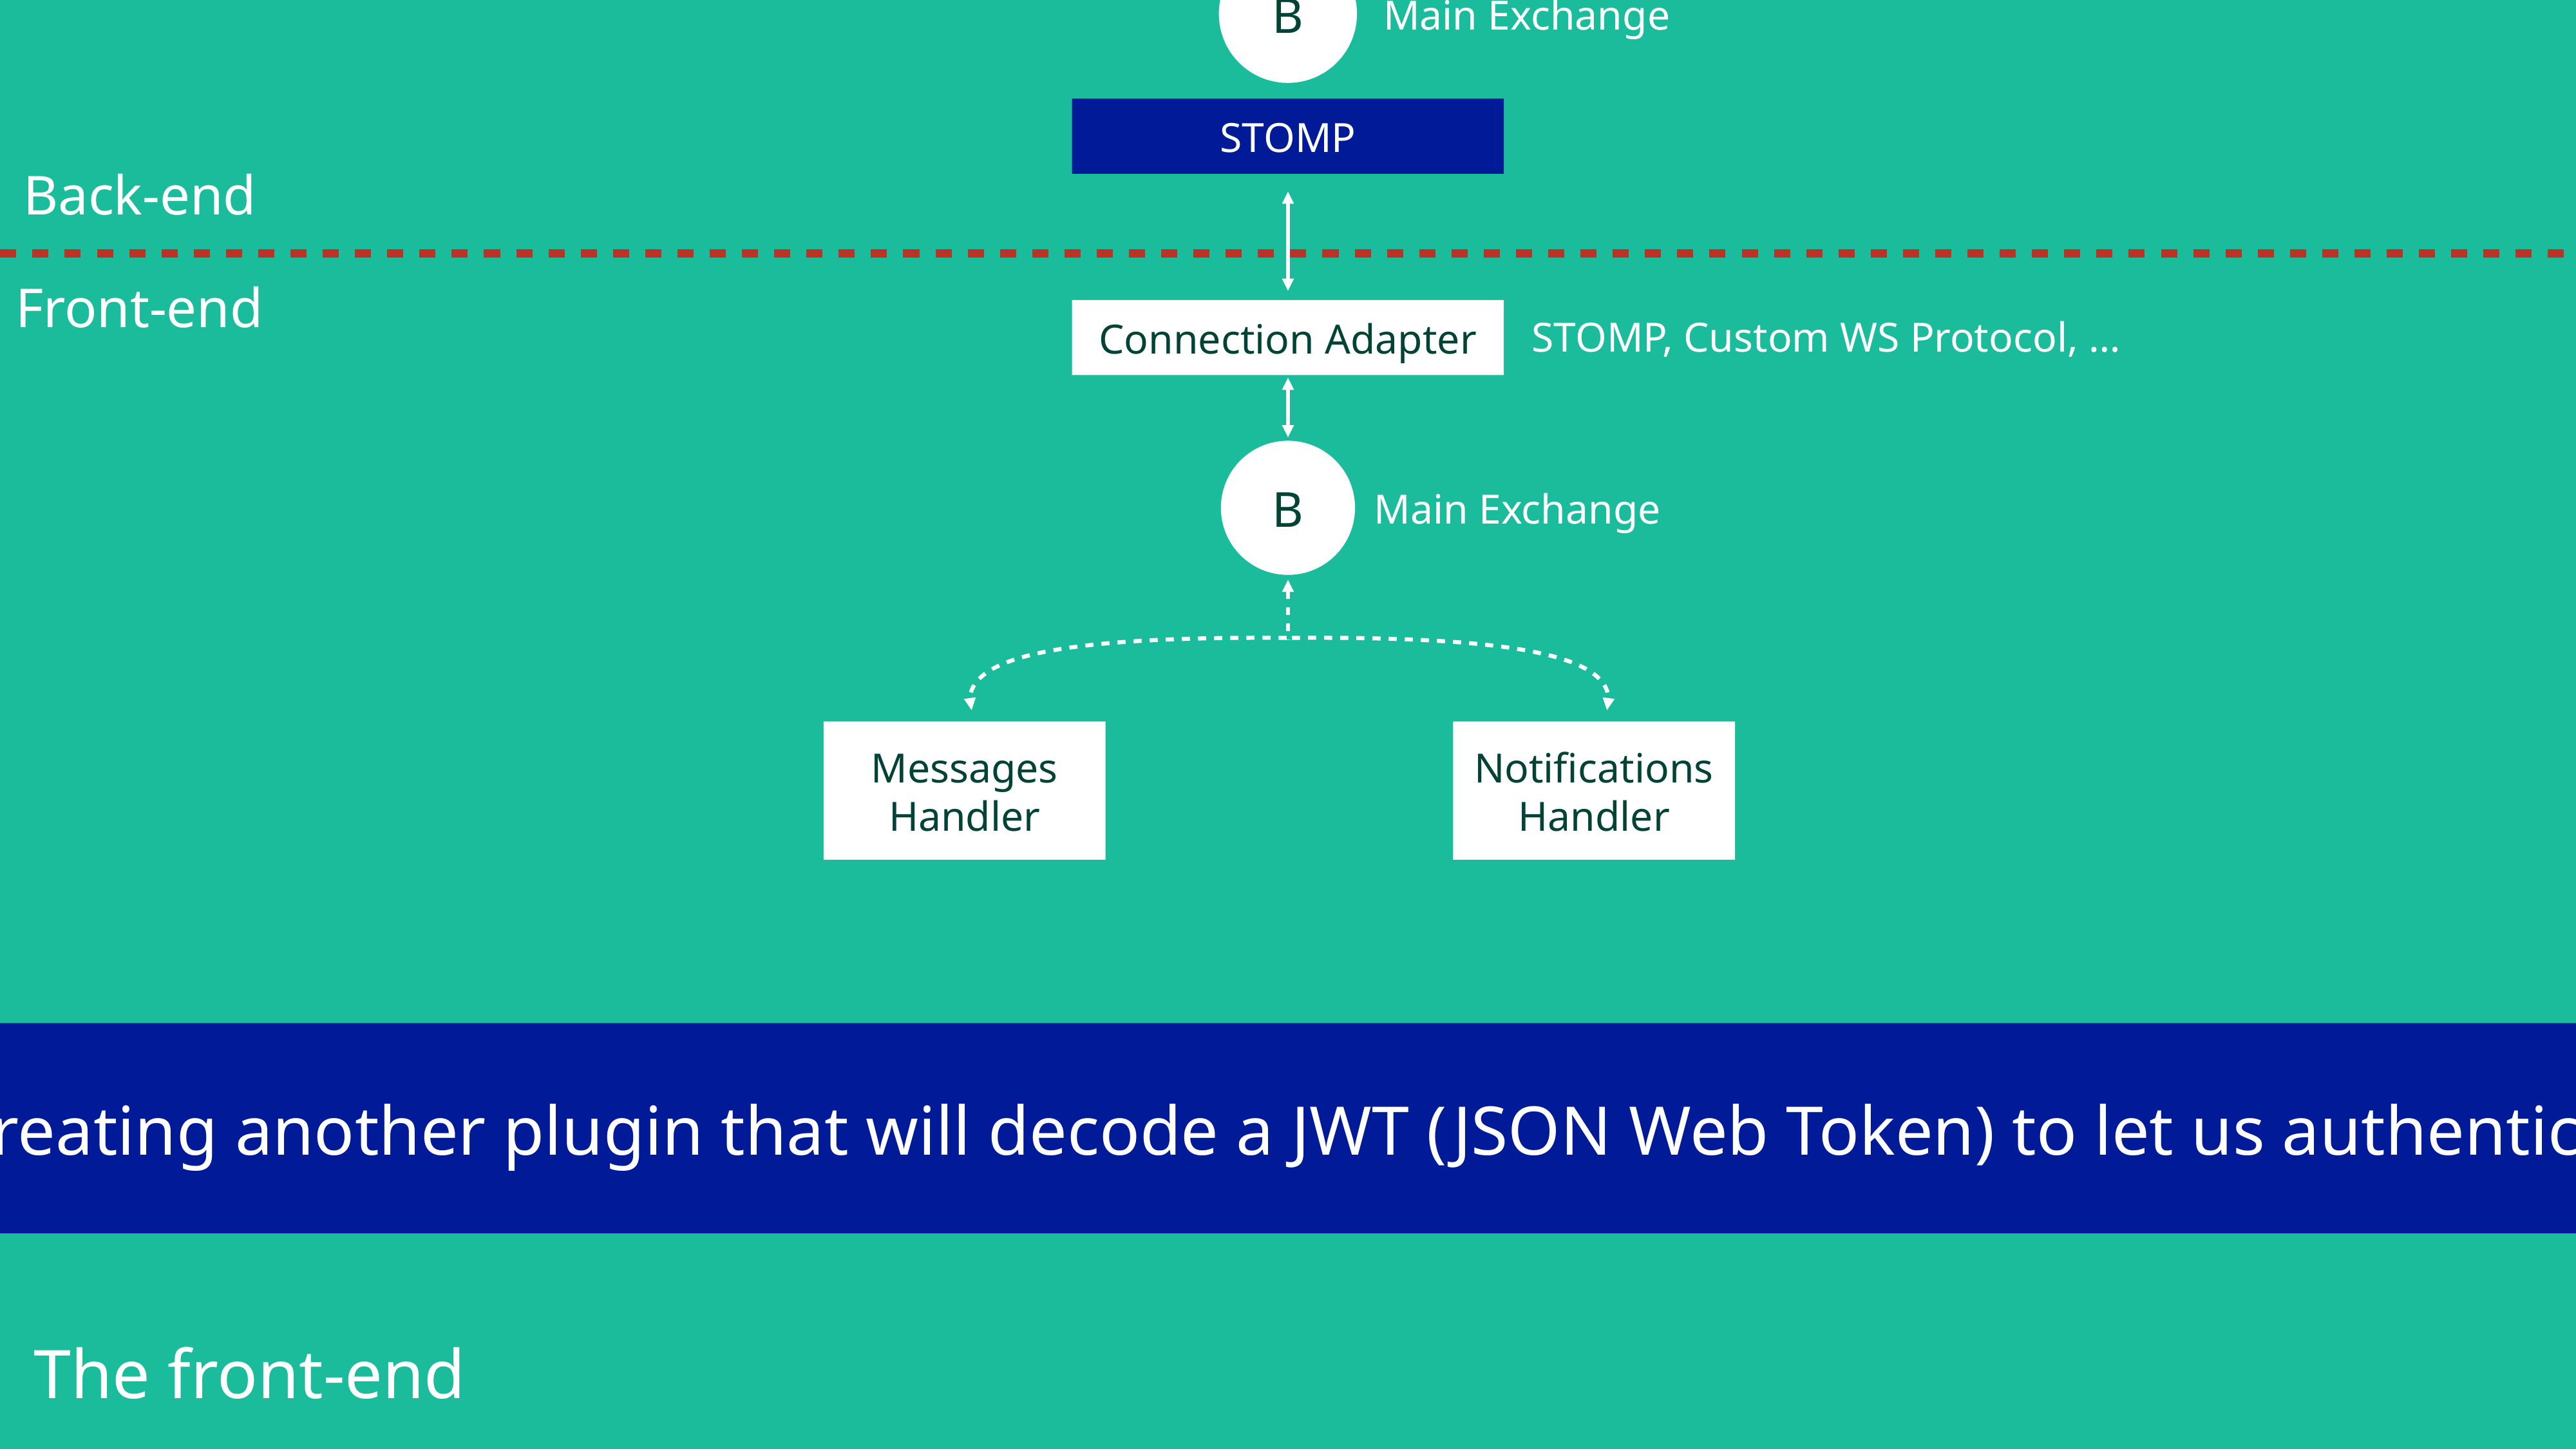

Messages
Service
Metrics
Service
Hooks
Service
v1.messages.new
B
Main Exchange
Back-end
Front-end
Connection Adapter
STOMP, Custom WS Protocol, …
B
Main Exchange
Messages
Handler
Notifications Handler
STOMP
2. Creating another plugin that will decode a JWT (JSON Web Token) to let us authenticate.
The front-end